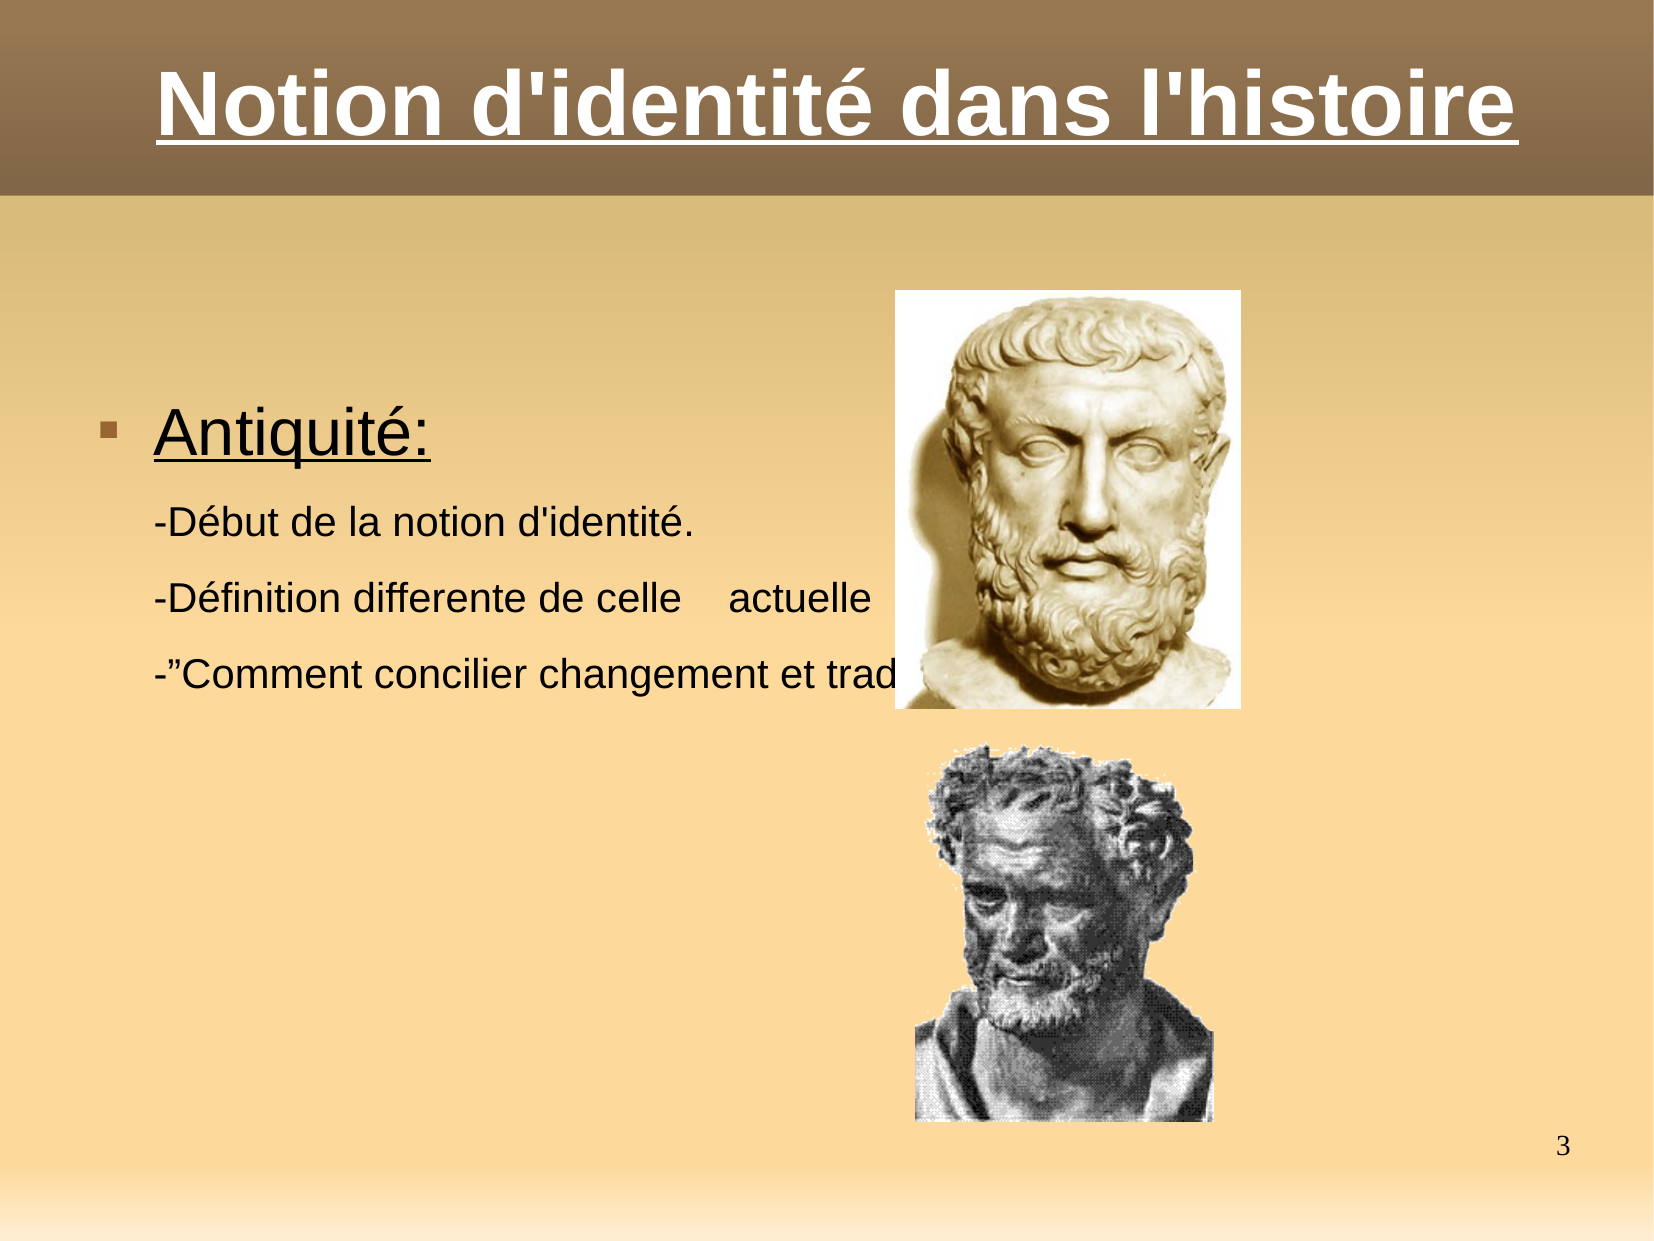

# Notion d'identité dans l'histoire
Antiquité:
-Début de la notion d'identité.
-Définition differente de celle actuelle
-”Comment concilier changement et tradition?”
3